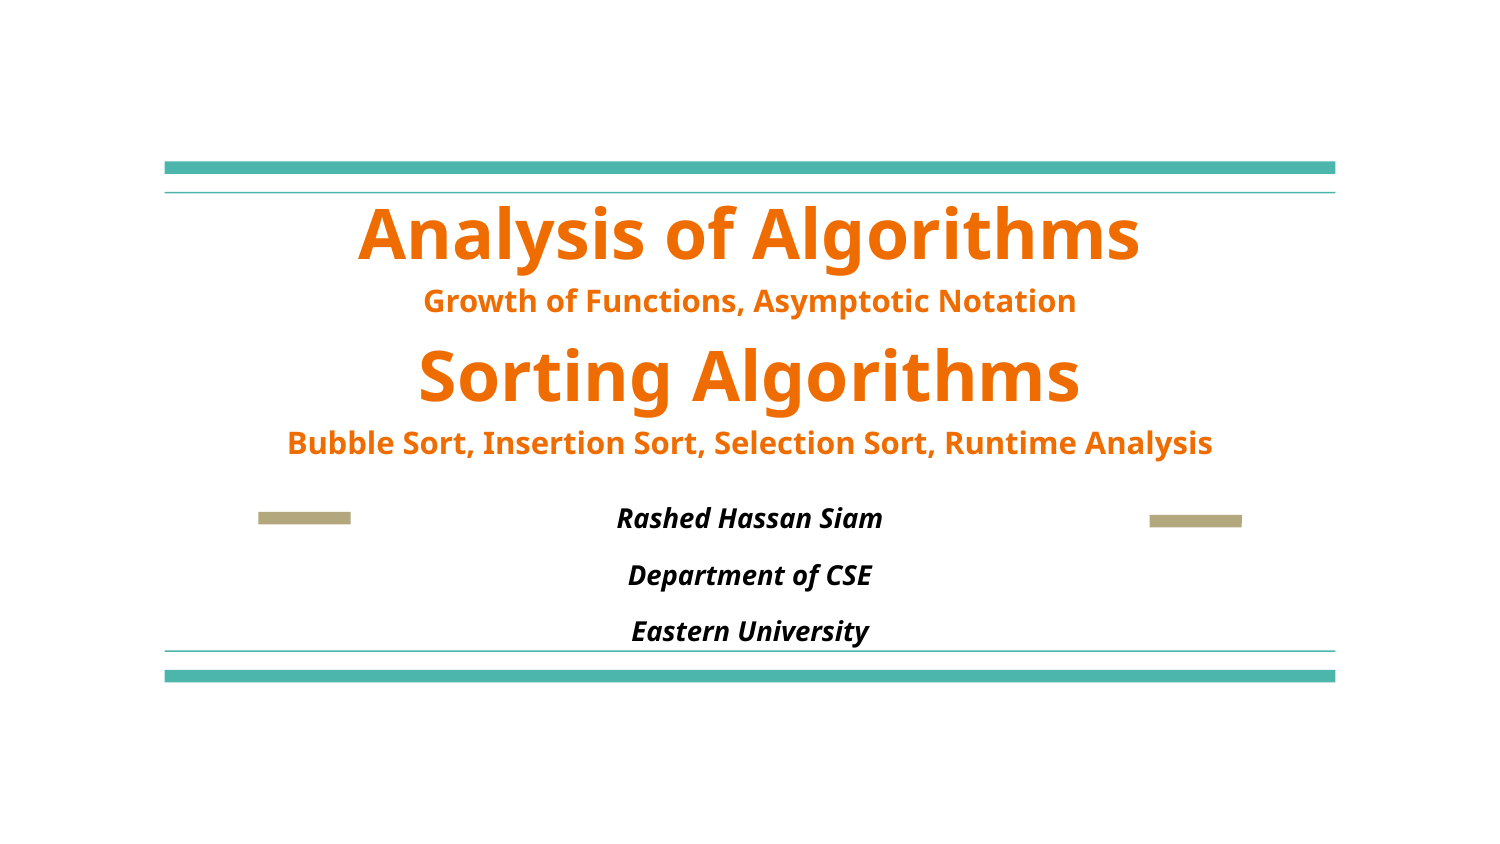

# Analysis of Algorithms Growth of Functions, Asymptotic Notation
Sorting Algorithms
Bubble Sort, Insertion Sort, Selection Sort, Runtime Analysis
Rashed Hassan Siam
Department of CSE
Eastern University